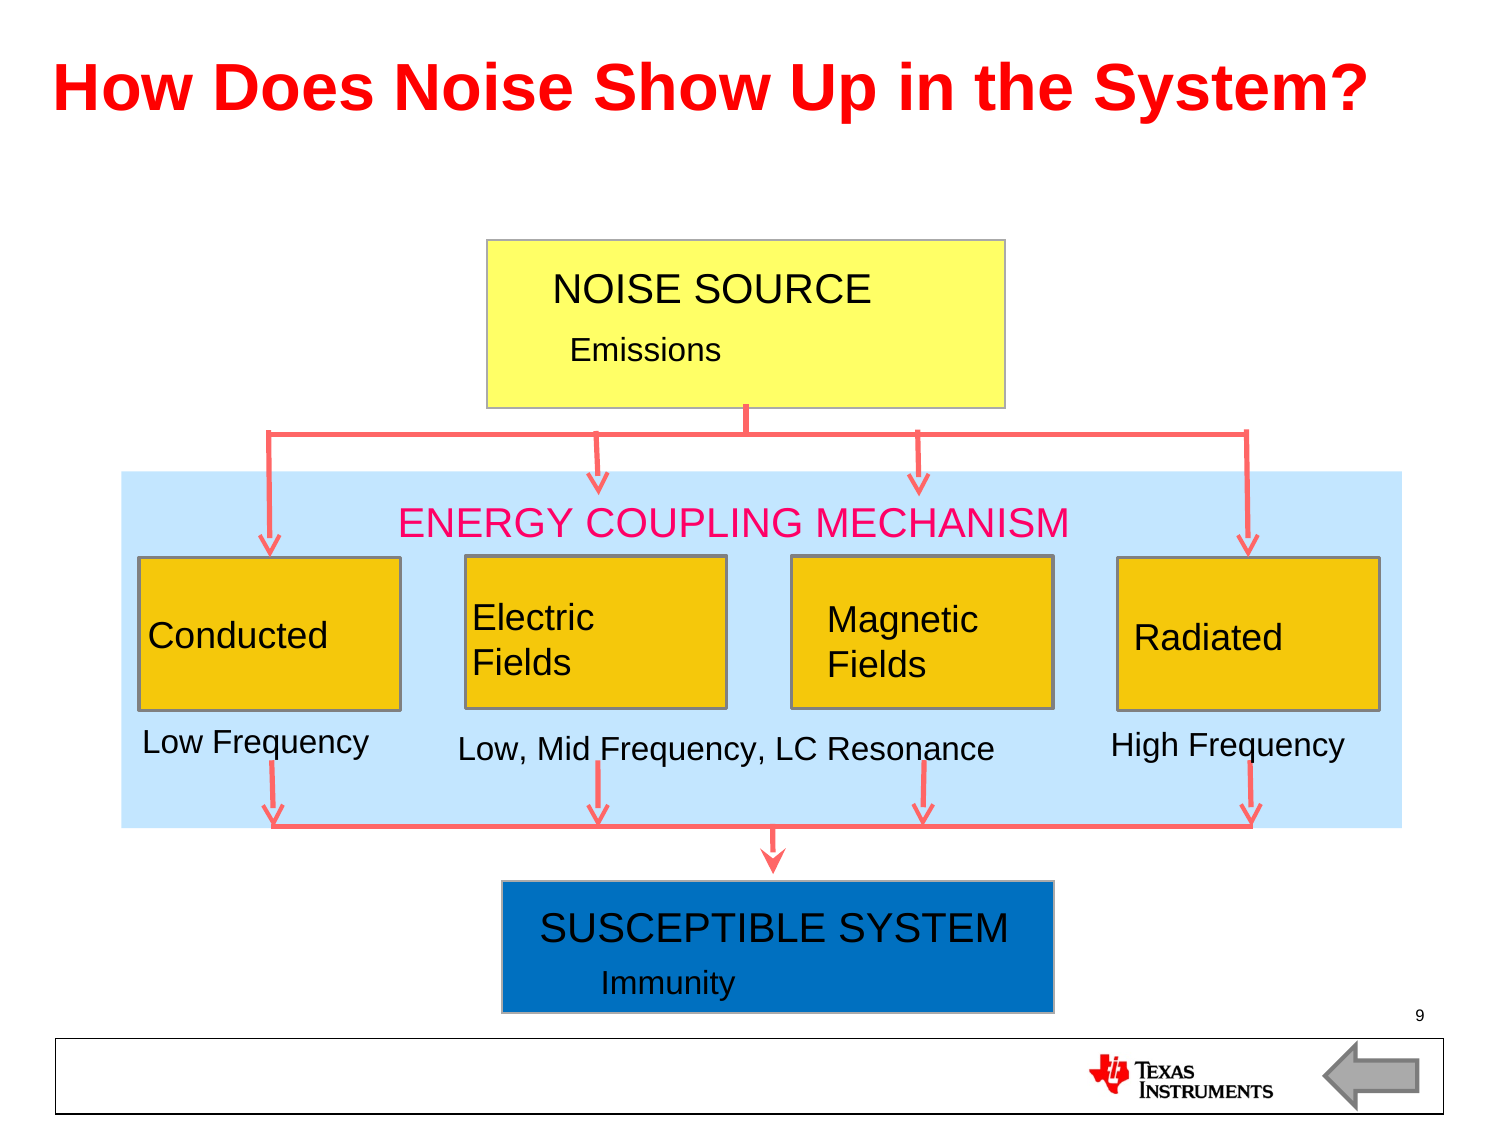

# How Does Noise Show Up in the System?
NOISE SOURCE
Emissions
ENERGY COUPLING MECHANISM
Electric Fields
Magnetic Fields
Conducted
Radiated
Low Frequency
High Frequency
Low, Mid Frequency, LC Resonance
SUSCEPTIBLE SYSTEM
Immunity